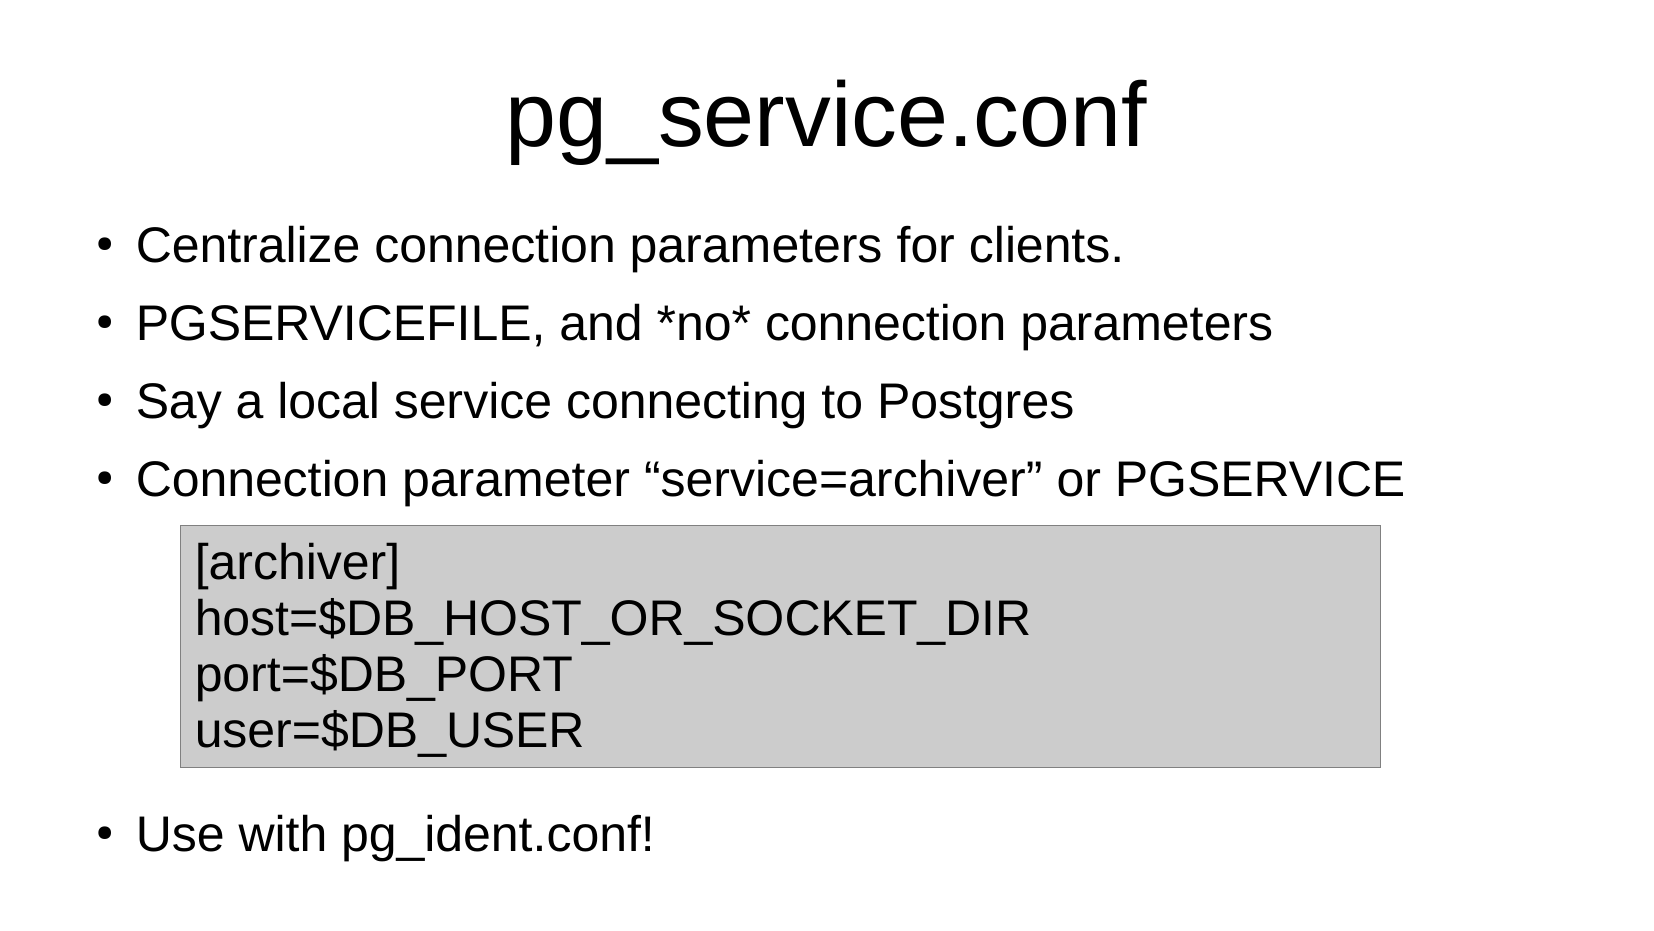

# pg_service.conf
Centralize connection parameters for clients.
PGSERVICEFILE, and *no* connection parameters
Say a local service connecting to Postgres
Connection parameter “service=archiver” or PGSERVICE
Use with pg_ident.conf!
[archiver]
host=$DB_HOST_OR_SOCKET_DIR
port=$DB_PORT
user=$DB_USER